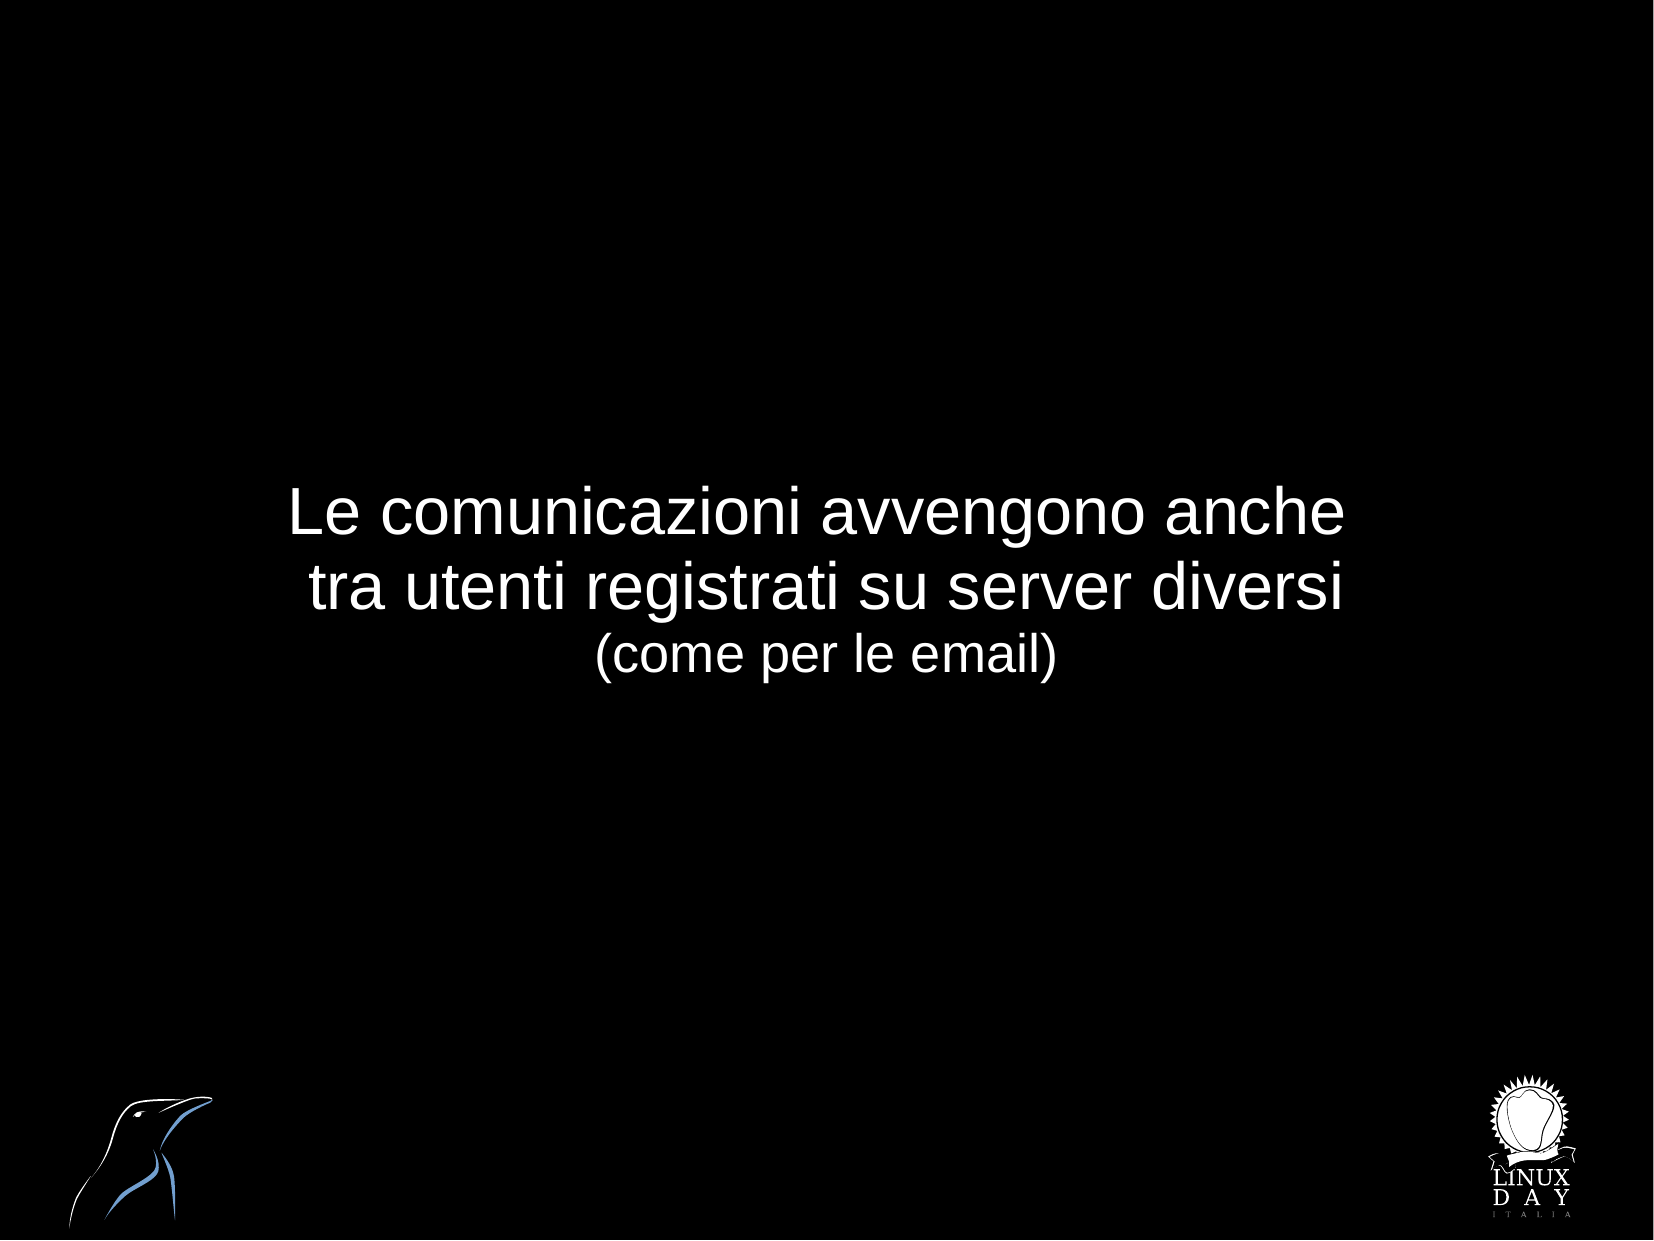

# Le comunicazioni avvengono anche
tra utenti registrati su server diversi
(come per le email)